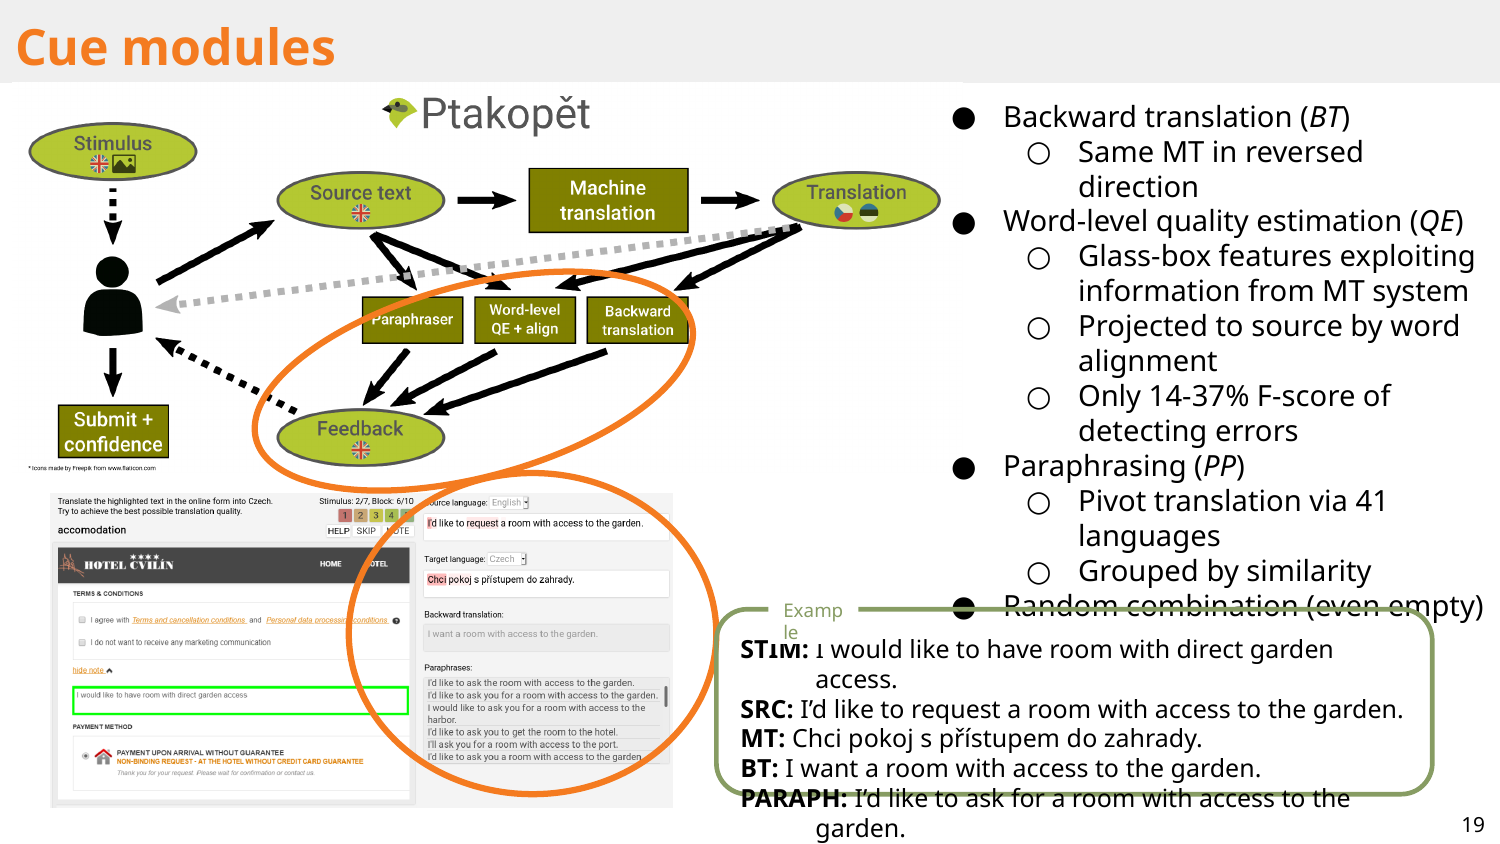

# Cue modules
Backward translation (BT)
Same MT in reversed direction
Word-level quality estimation (QE)
Glass-box features exploiting information from MT system
Projected to source by word alignment
Only 14-37% F-score of detecting errors
Paraphrasing (PP)
Pivot translation via 41 languages
Grouped by similarity
Random combination (even empty)
Example
STIM: I would like to have room with direct garden access.
SRC: I’d like to request a room with access to the garden.
MT: Chci pokoj s přístupem do zahrady.
BT: I want a room with access to the garden.
PARAPH: I’d like to ask for a room with access to the garden.